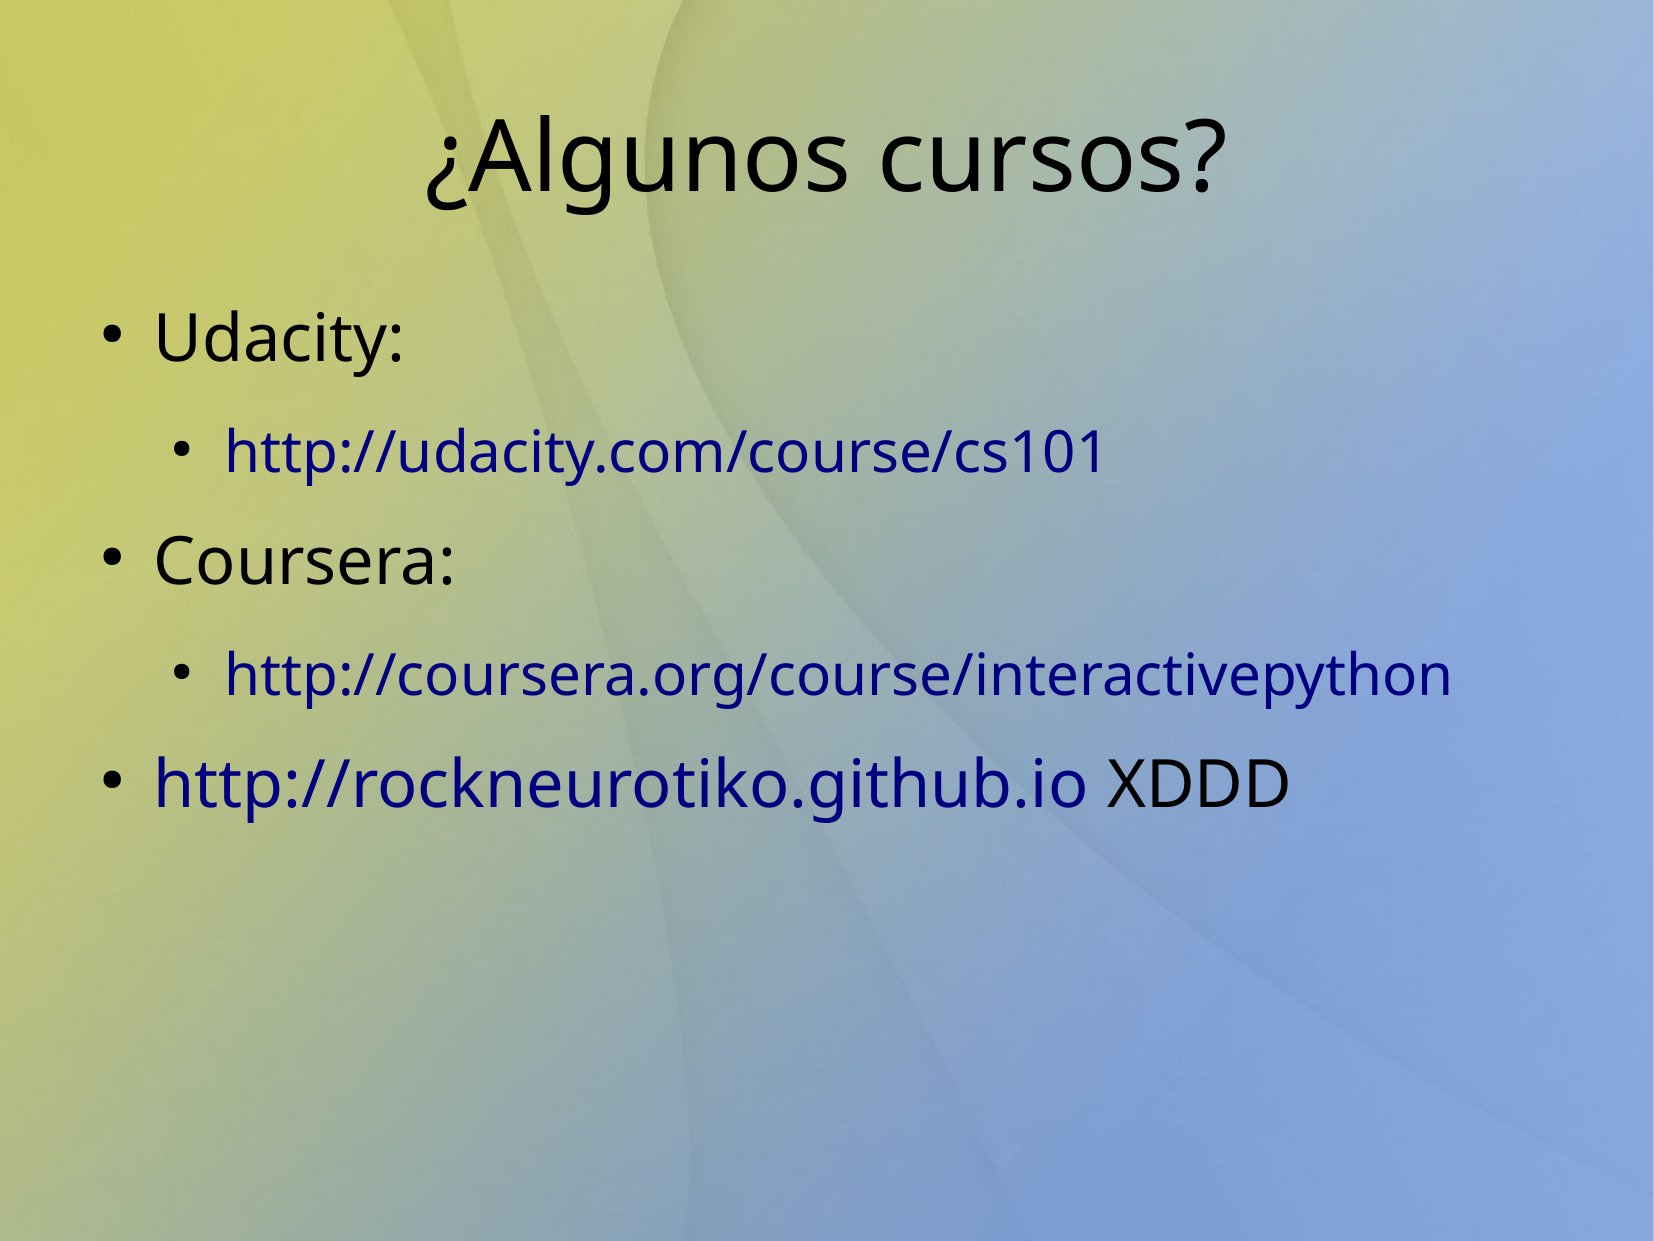

# ¿Algunos cursos?
Udacity:
http://udacity.com/course/cs101
Coursera:
http://coursera.org/course/interactivepython
http://rockneurotiko.github.io XDDD